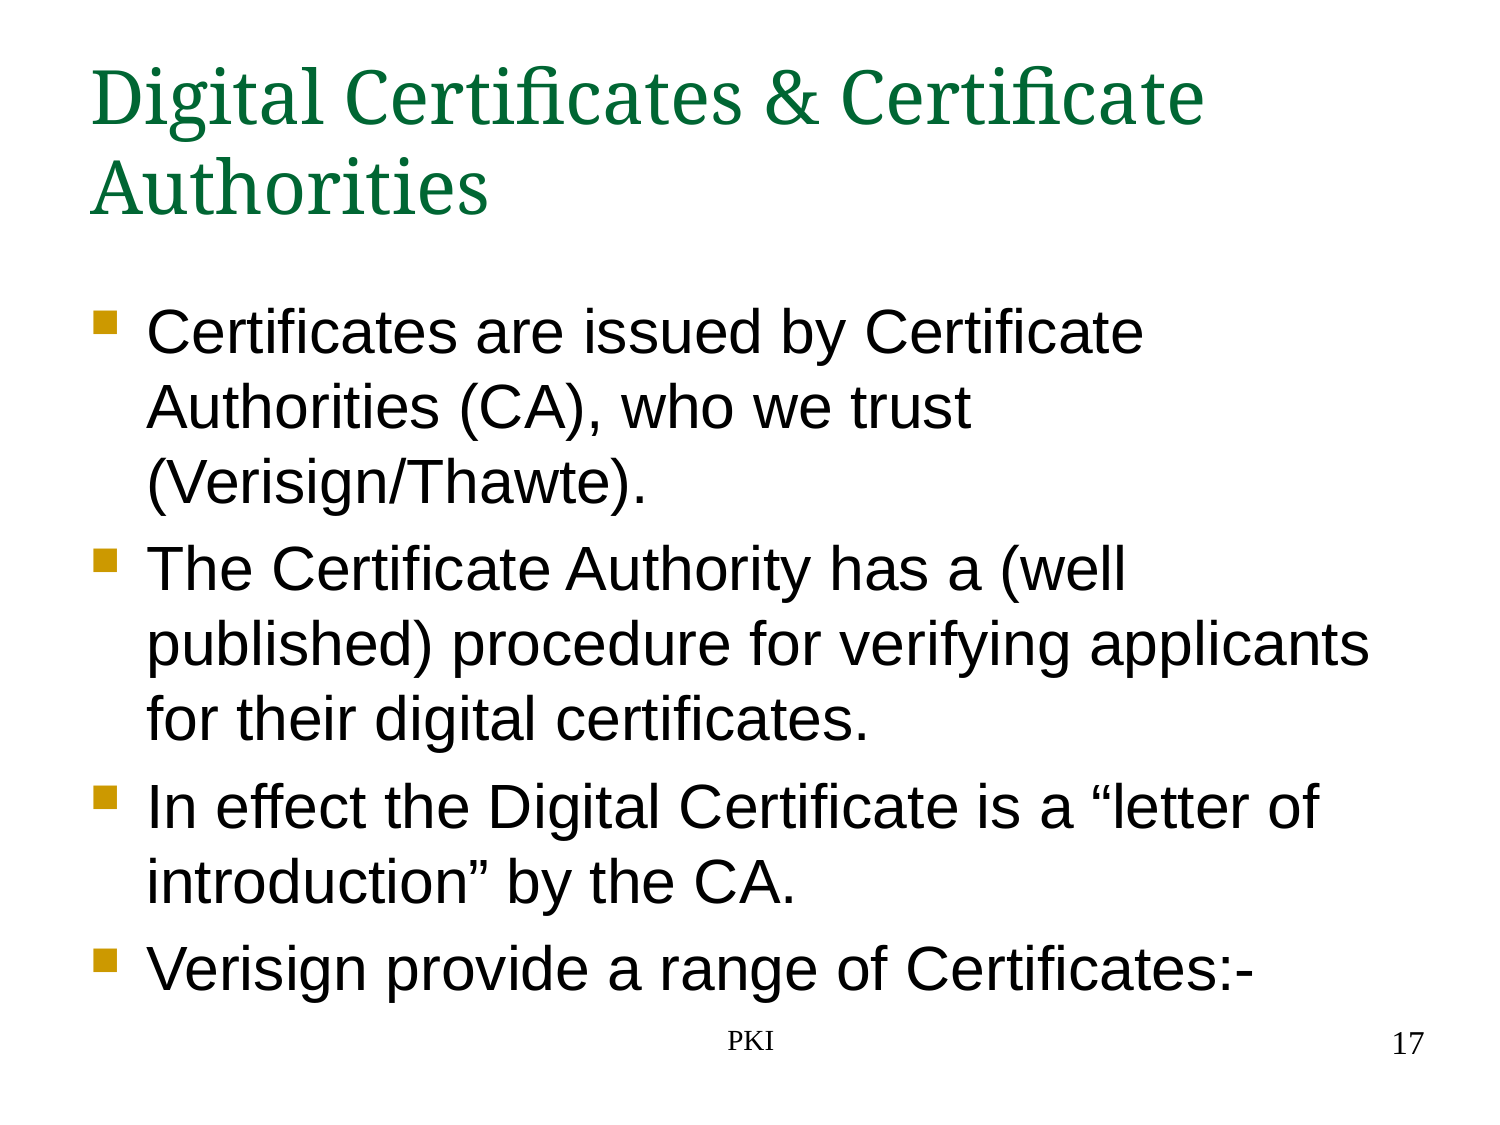

# Digital Certificates & Certificate Authorities
Certificates are issued by Certificate Authorities (CA), who we trust (Verisign/Thawte).
The Certificate Authority has a (well published) procedure for verifying applicants for their digital certificates.
In effect the Digital Certificate is a “letter of introduction” by the CA.
Verisign provide a range of Certificates:-
PKI
17